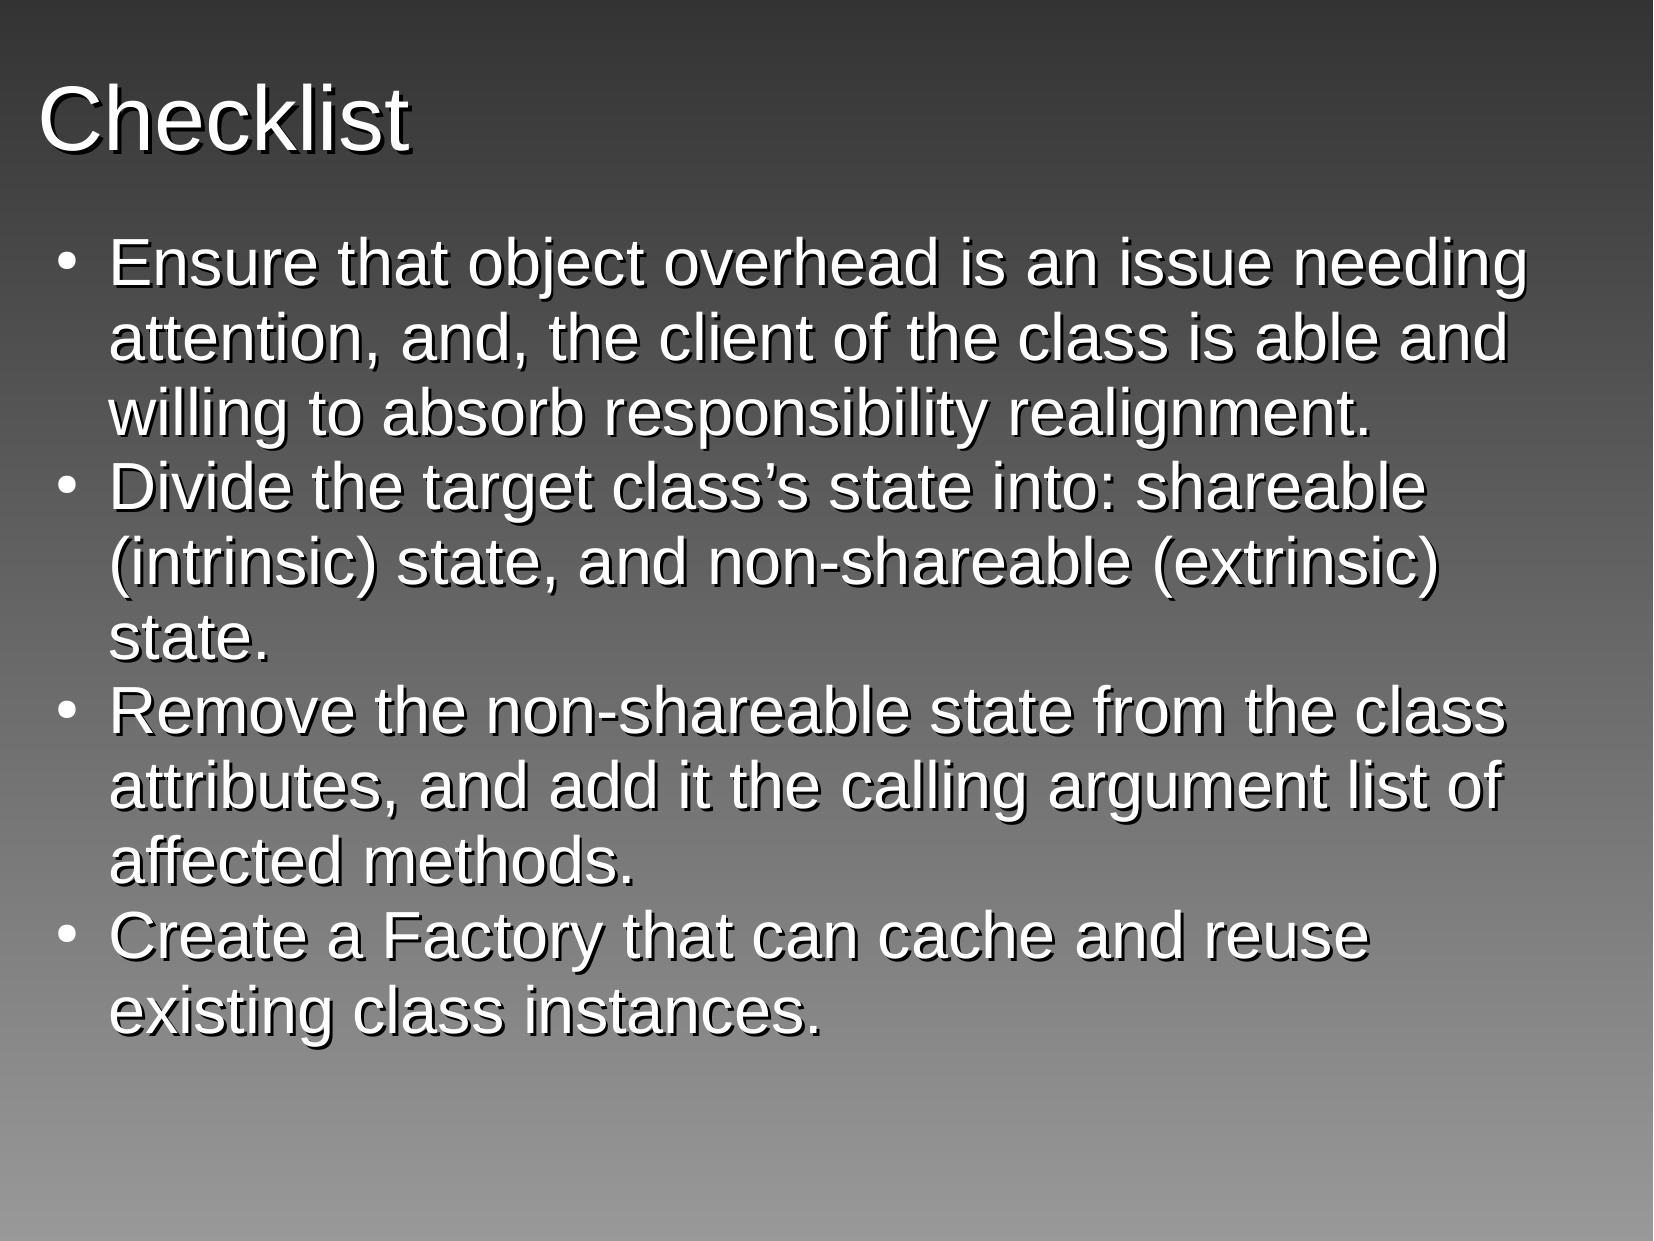

# Checklist
Ensure that object overhead is an issue needing attention, and, the client of the class is able and willing to absorb responsibility realignment.
Divide the target class’s state into: shareable (intrinsic) state, and non-shareable (extrinsic) state.
Remove the non-shareable state from the class attributes, and add it the calling argument list of affected methods.
Create a Factory that can cache and reuse existing class instances.